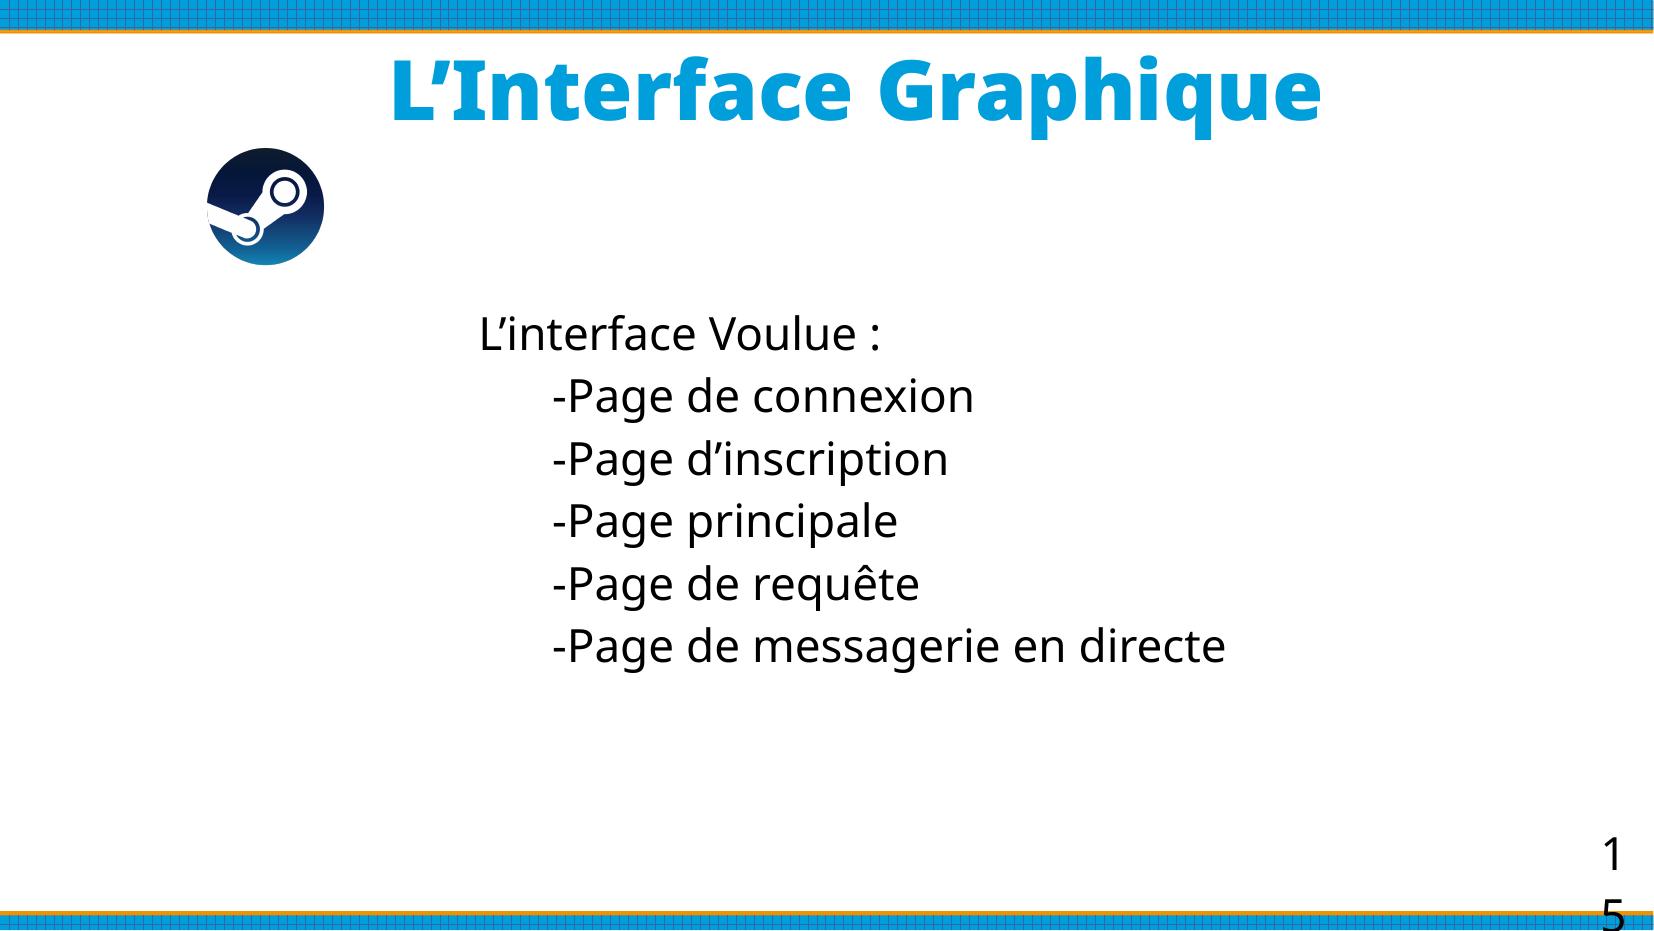

# L’Interface Graphique
L’interface Voulue :
	-Page de connexion
	-Page d’inscription
	-Page principale
	-Page de requête
	-Page de messagerie en directe
15